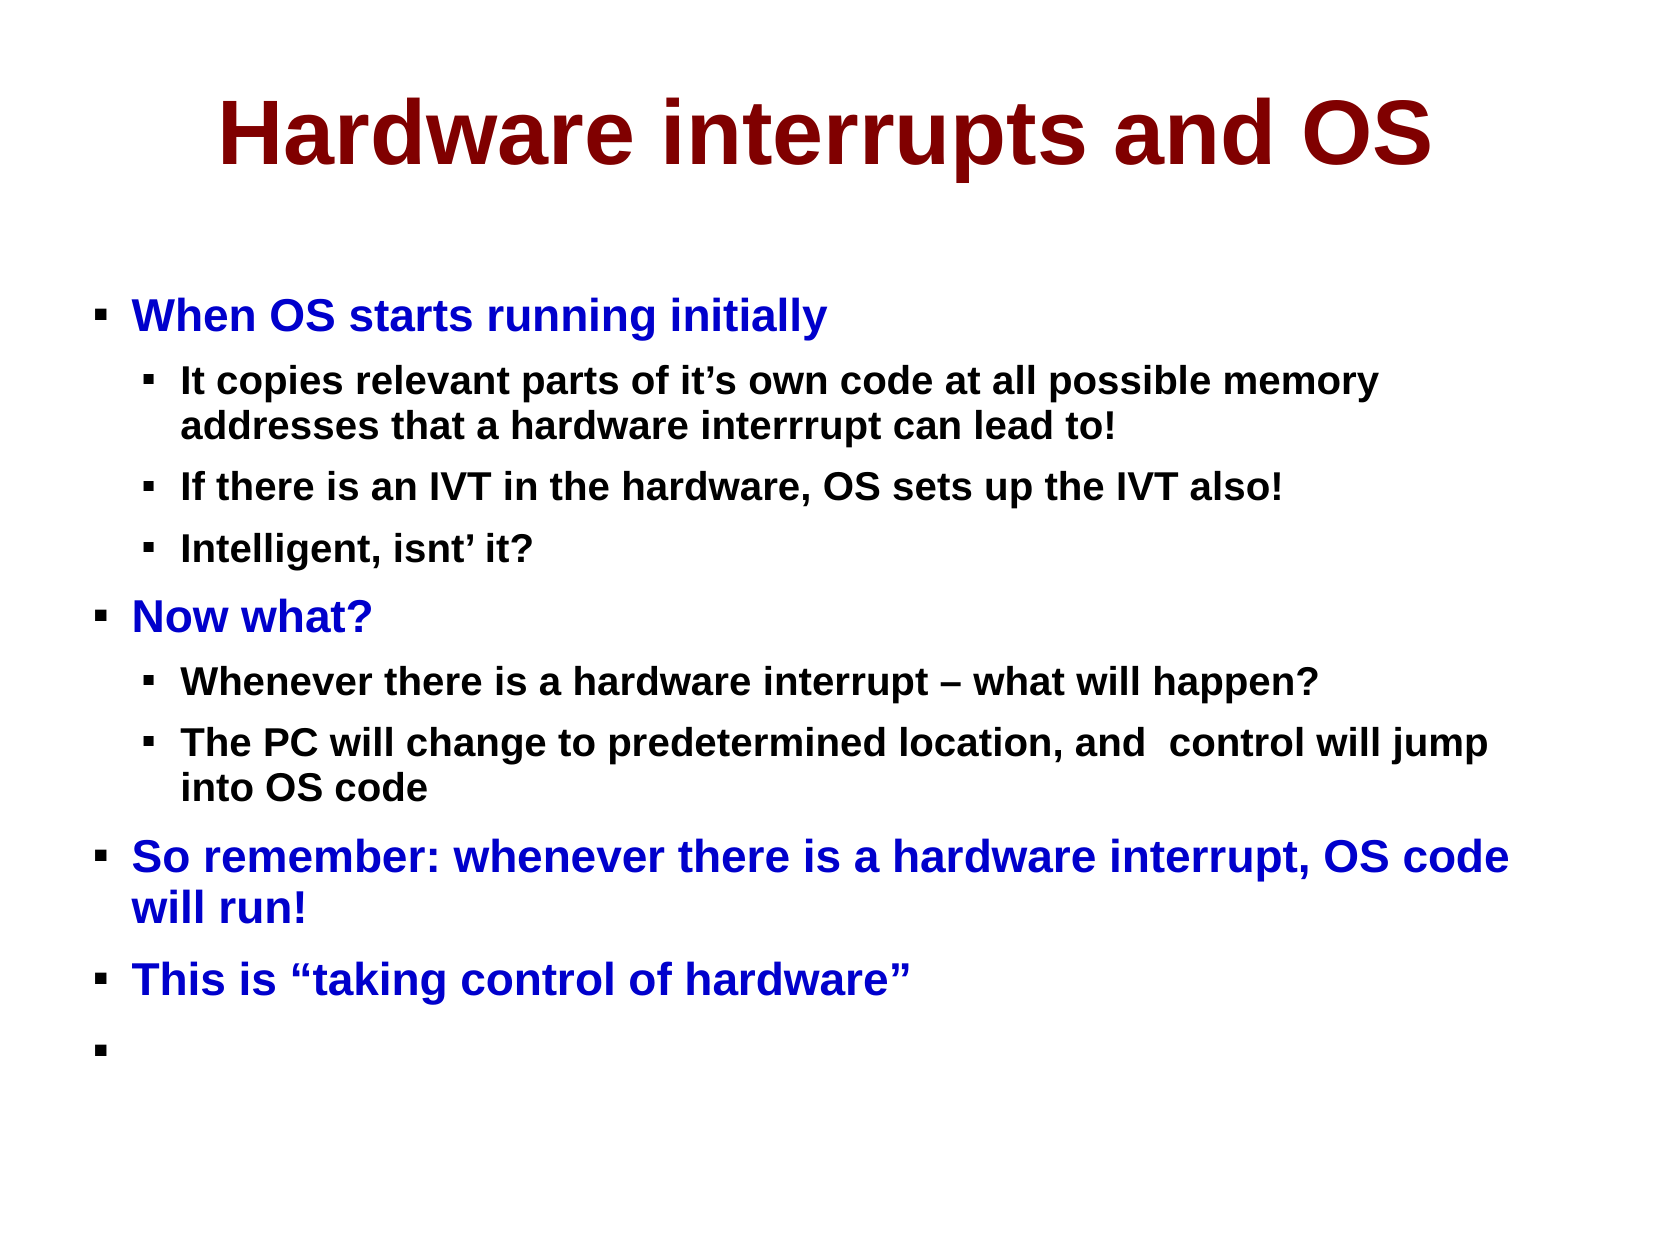

# Hardware interrupts and OS
When OS starts running initially
It copies relevant parts of it’s own code at all possible memory addresses that a hardware interrrupt can lead to!
If there is an IVT in the hardware, OS sets up the IVT also!
Intelligent, isnt’ it?
Now what?
Whenever there is a hardware interrupt – what will happen?
The PC will change to predetermined location, and control will jump into OS code
So remember: whenever there is a hardware interrupt, OS code will run!
This is “taking control of hardware”